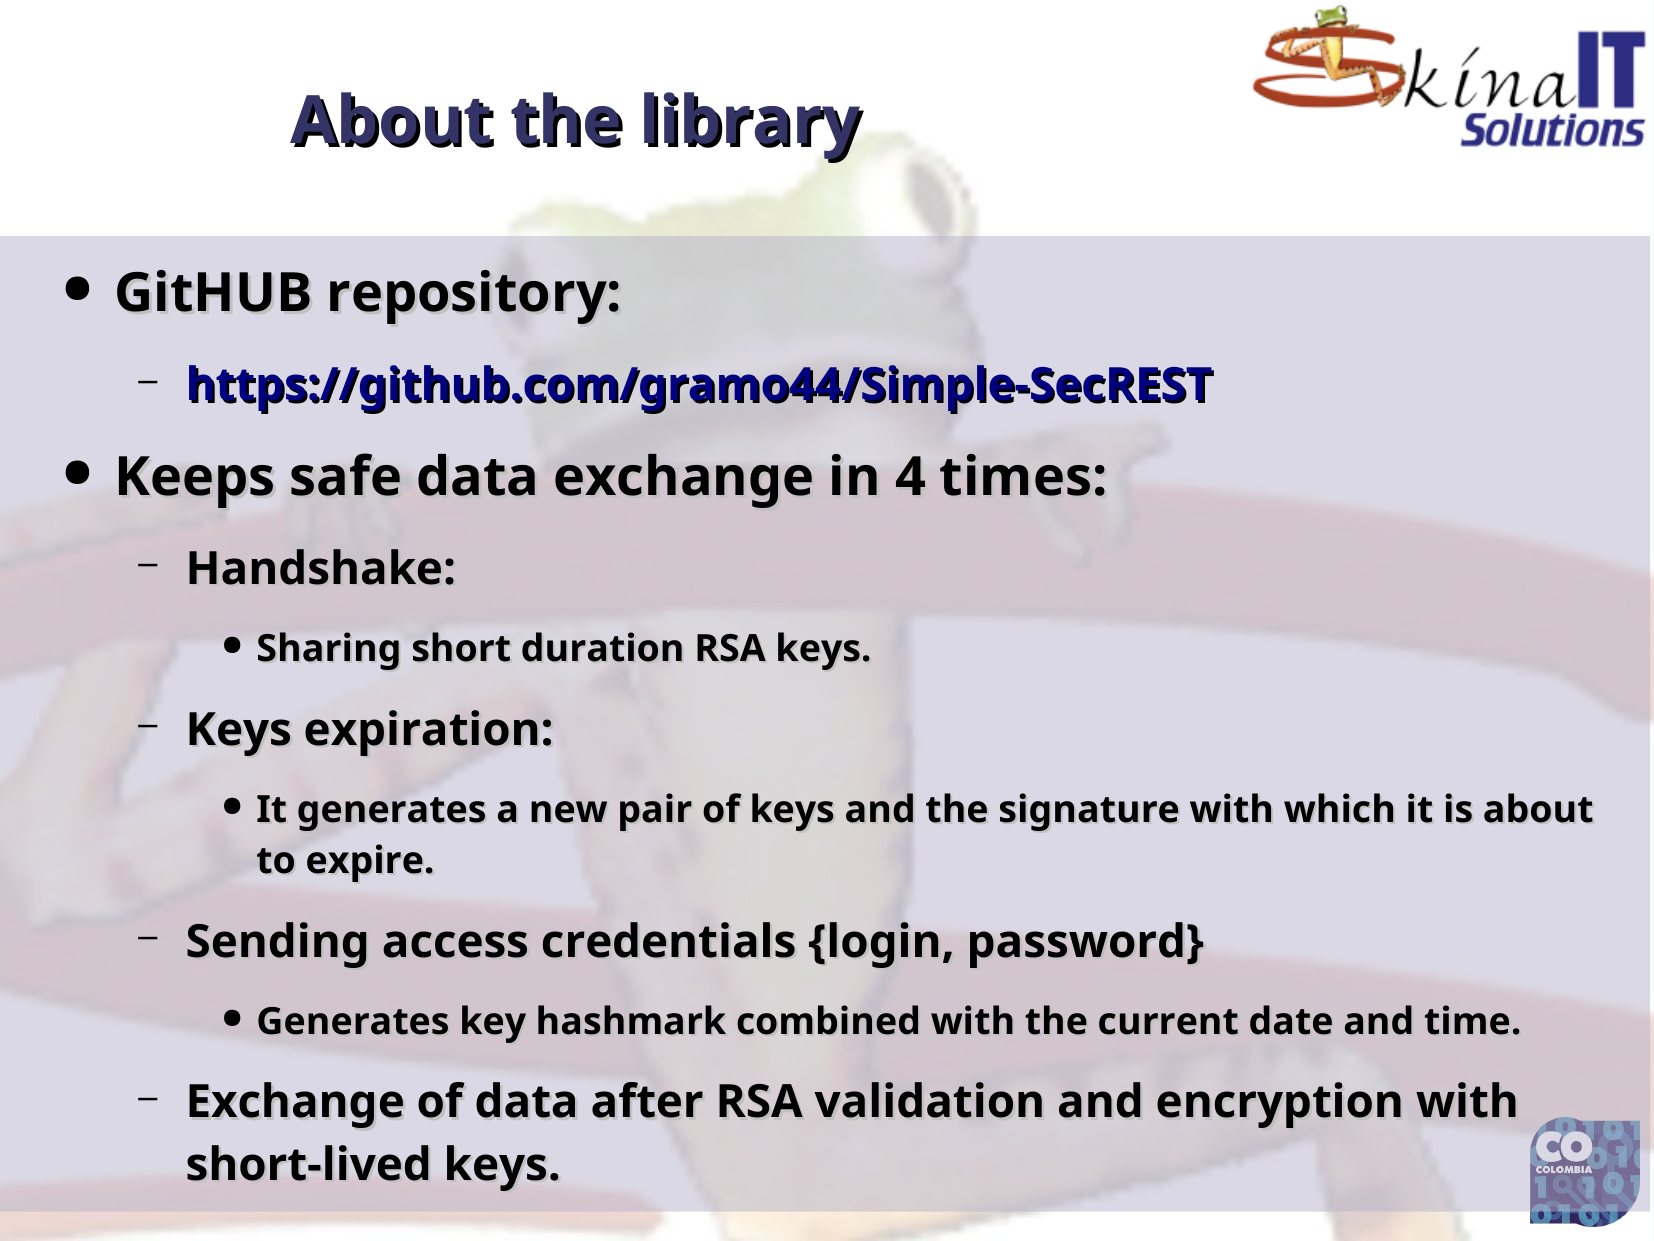

# About the library
GitHUB repository:
https://github.com/gramo44/Simple-SecREST
Keeps safe data exchange in 4 times:
Handshake:
Sharing short duration RSA keys.
Keys expiration:
It generates a new pair of keys and the signature with which it is about to expire.
Sending access credentials {login, password}
Generates key hashmark combined with the current date and time.
Exchange of data after RSA validation and encryption with short-lived keys.